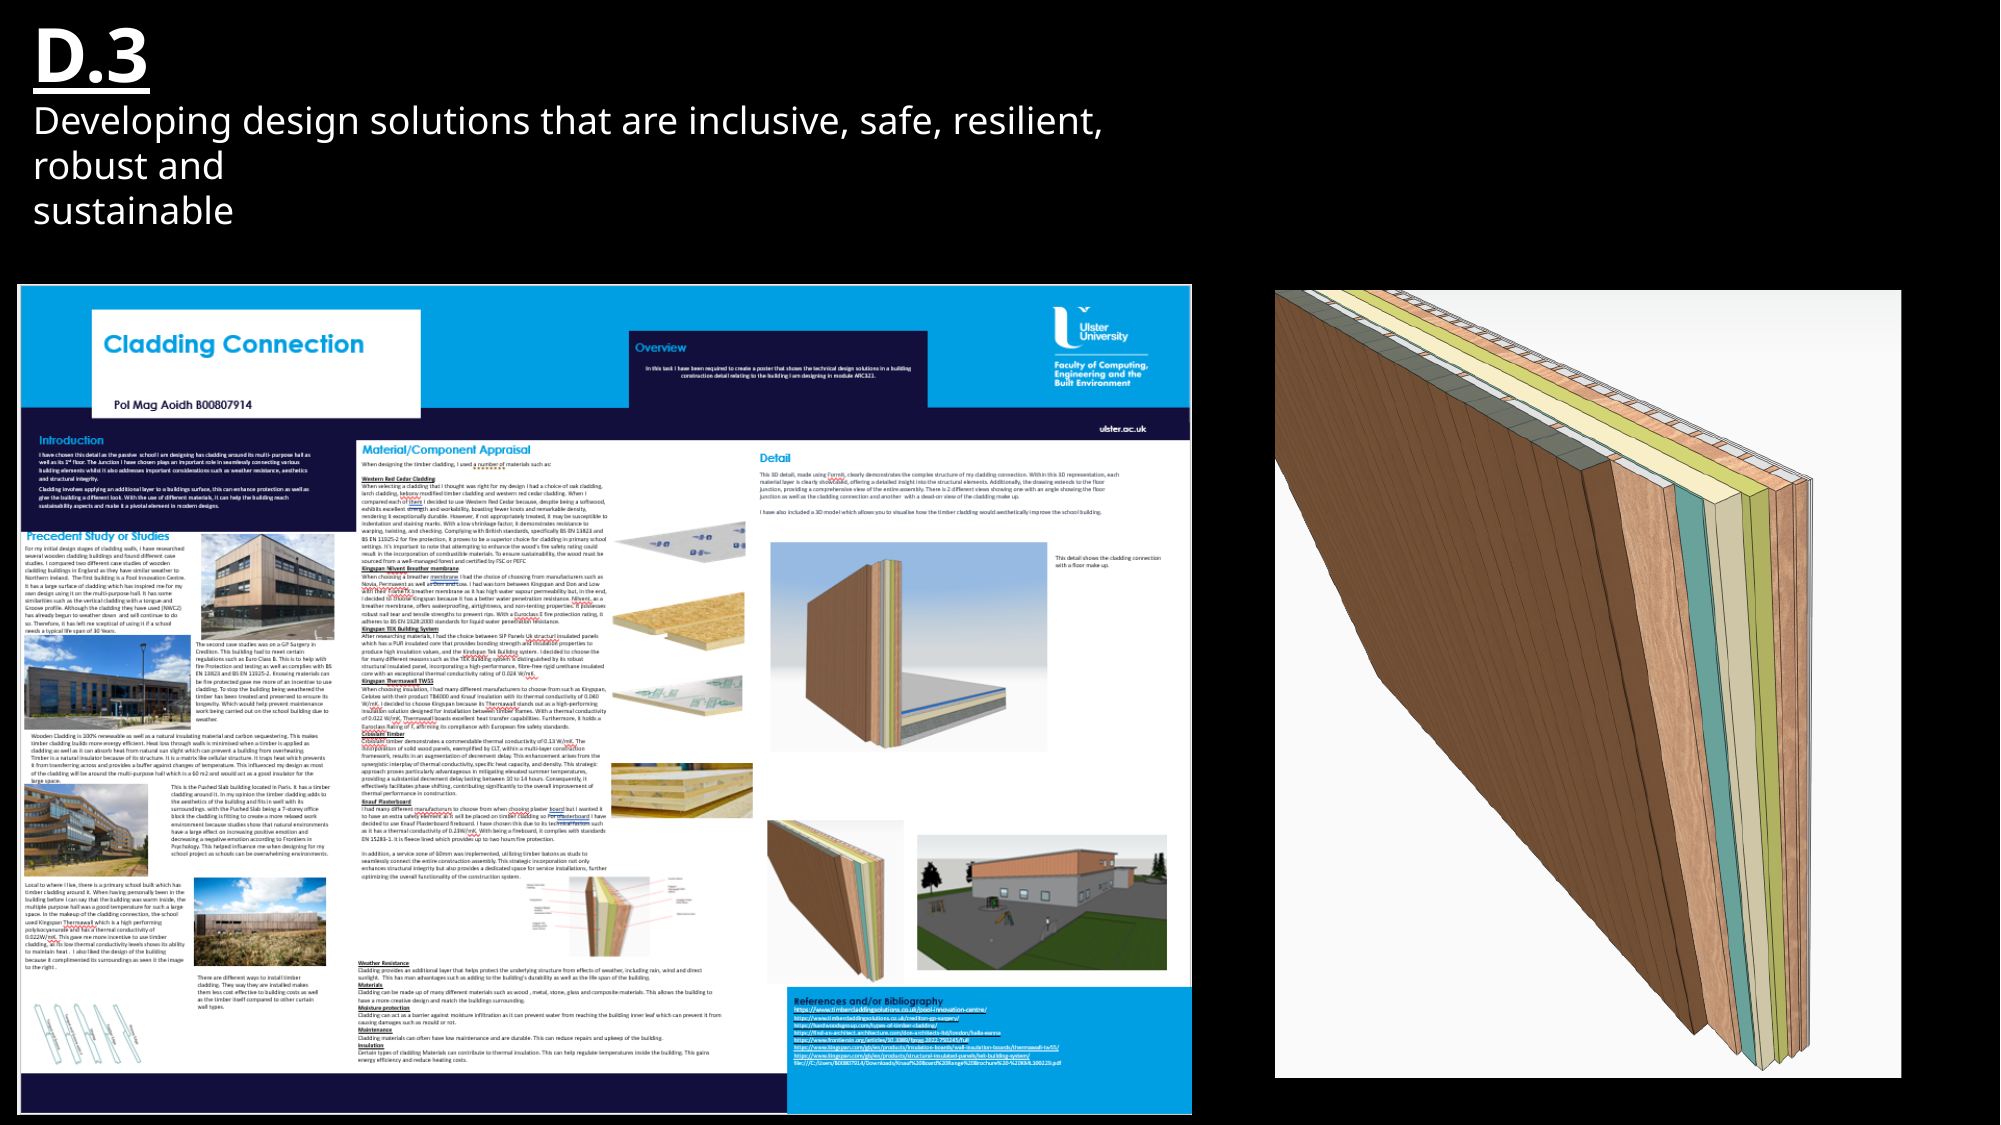

D.3
Developing design solutions that are inclusive, safe, resilient, robust and
sustainable